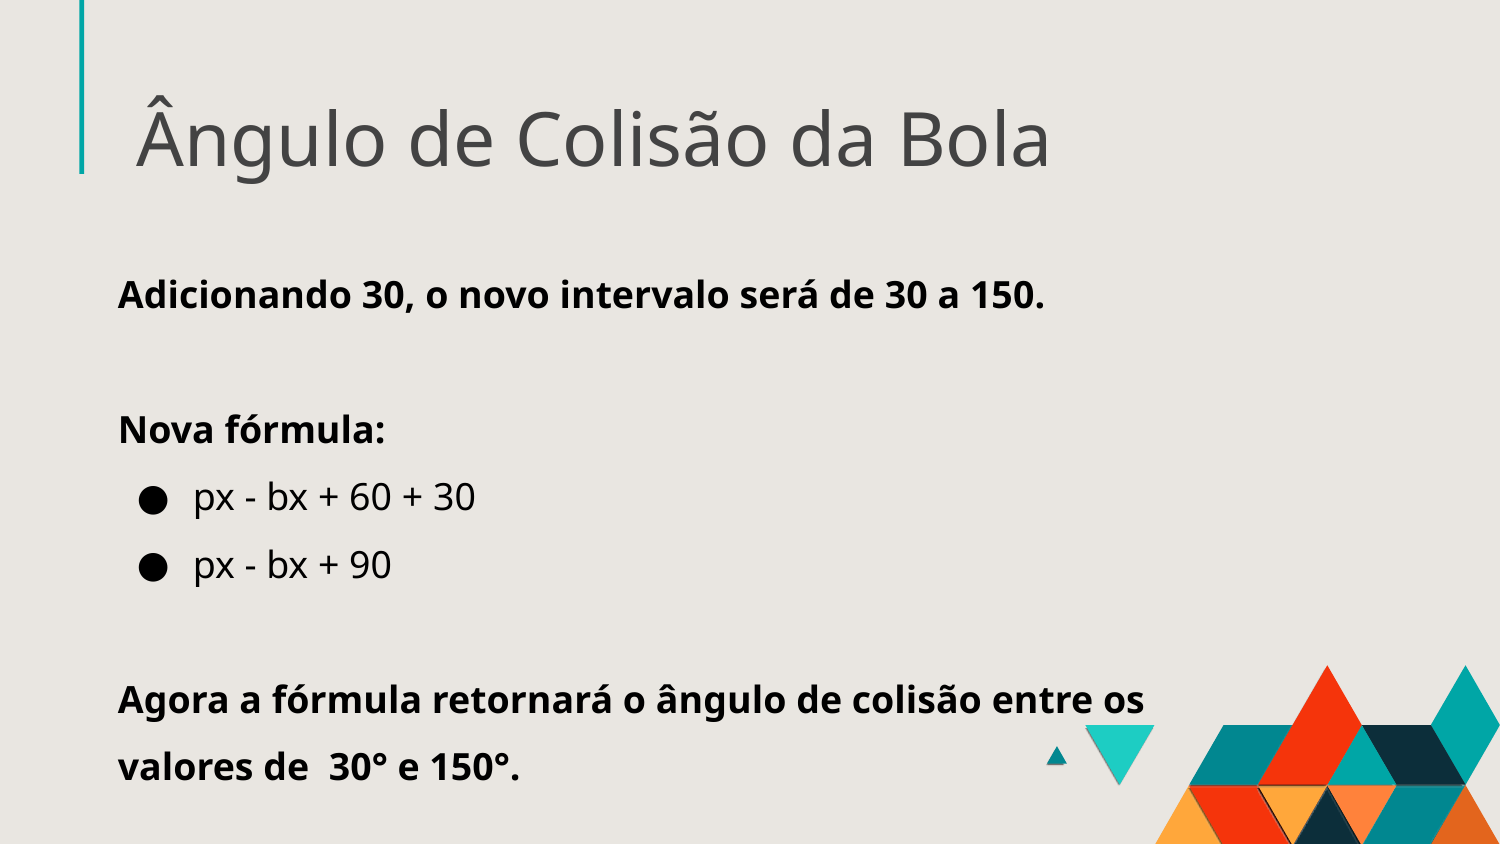

# Ângulo de Colisão da Bola
Adicionando 30, o novo intervalo será de 30 a 150.
Nova fórmula:
px - bx + 60 + 30
px - bx + 90
Agora a fórmula retornará o ângulo de colisão entre os valores de 30° e 150°.